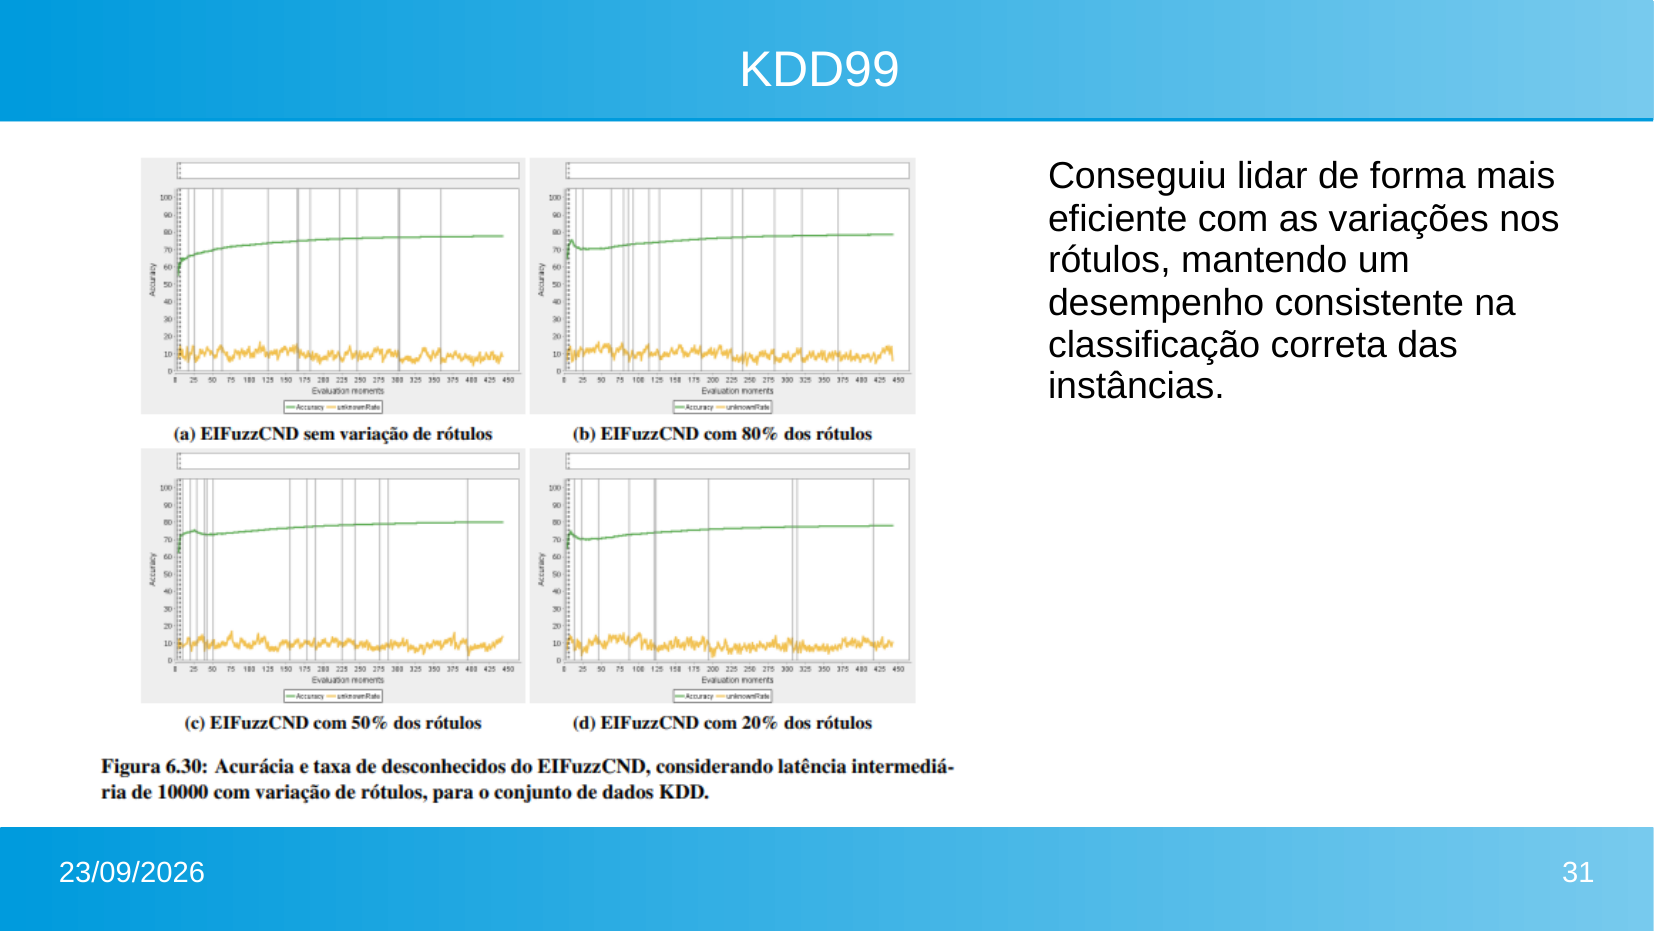

# KDD99
Conseguiu lidar de forma mais eficiente com as variações nos rótulos, mantendo um
desempenho consistente na classificação correta das instâncias.
31